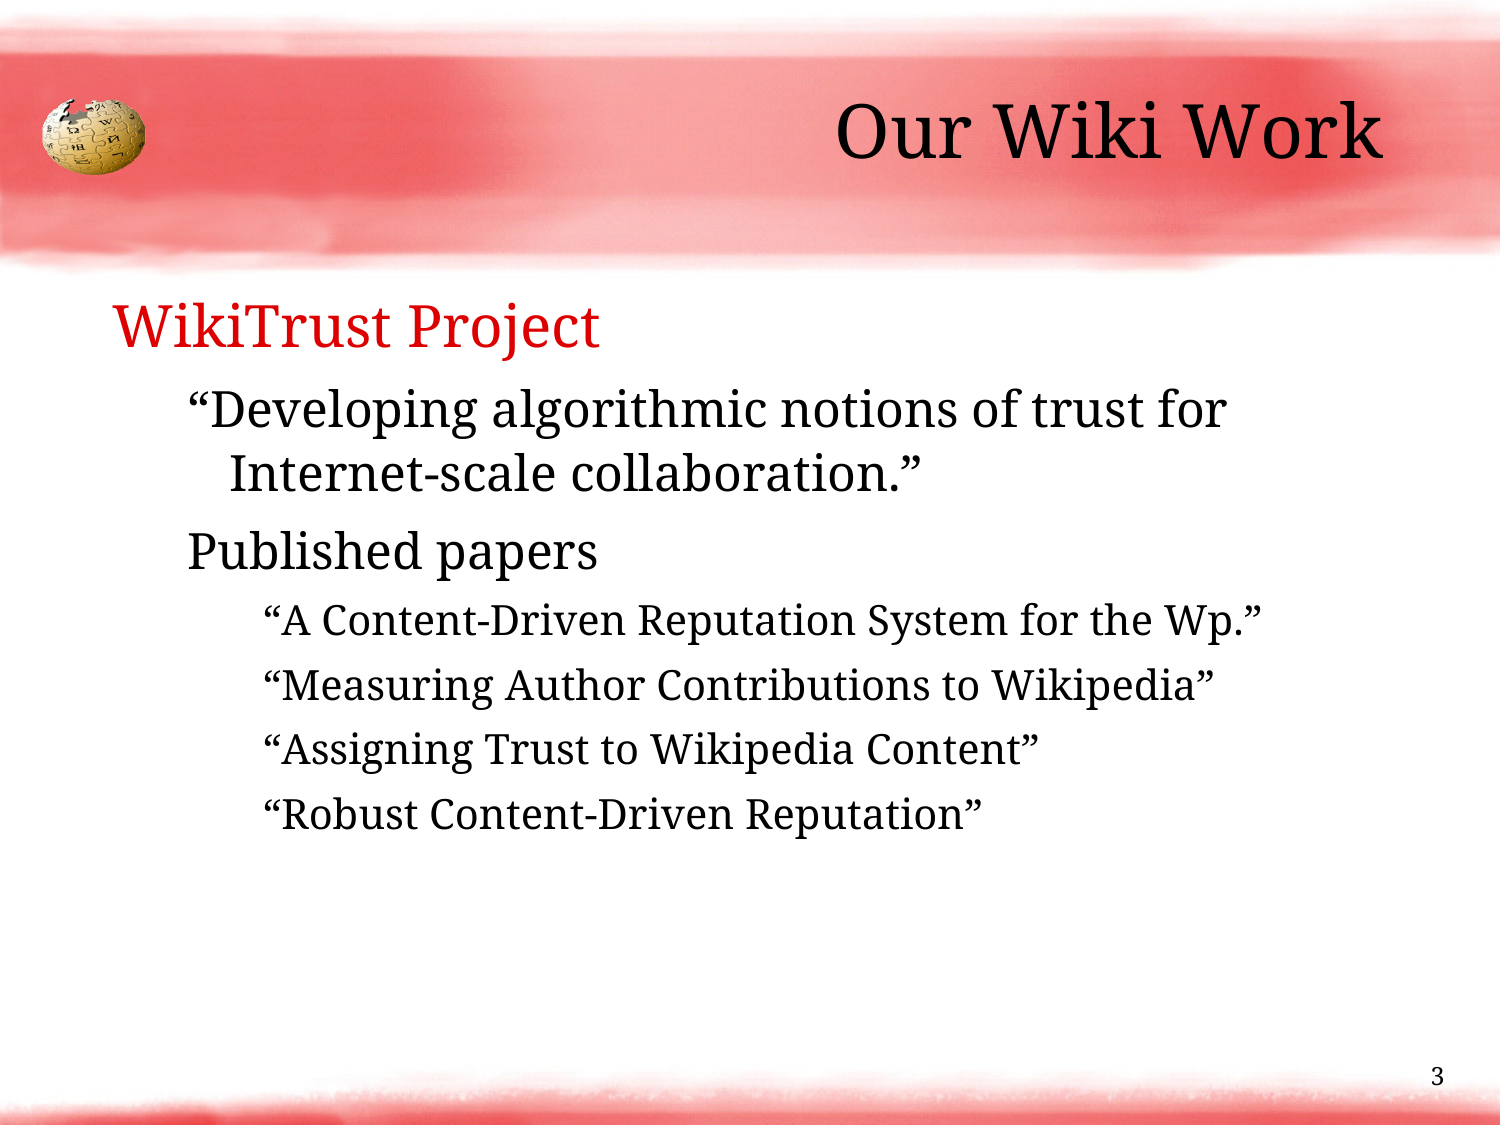

# Our Wiki Work
WikiTrust Project
“Developing algorithmic notions of trust for Internet-scale collaboration.”
Published papers
“A Content-Driven Reputation System for the Wp.”
“Measuring Author Contributions to Wikipedia”
“Assigning Trust to Wikipedia Content”
“Robust Content-Driven Reputation”
3